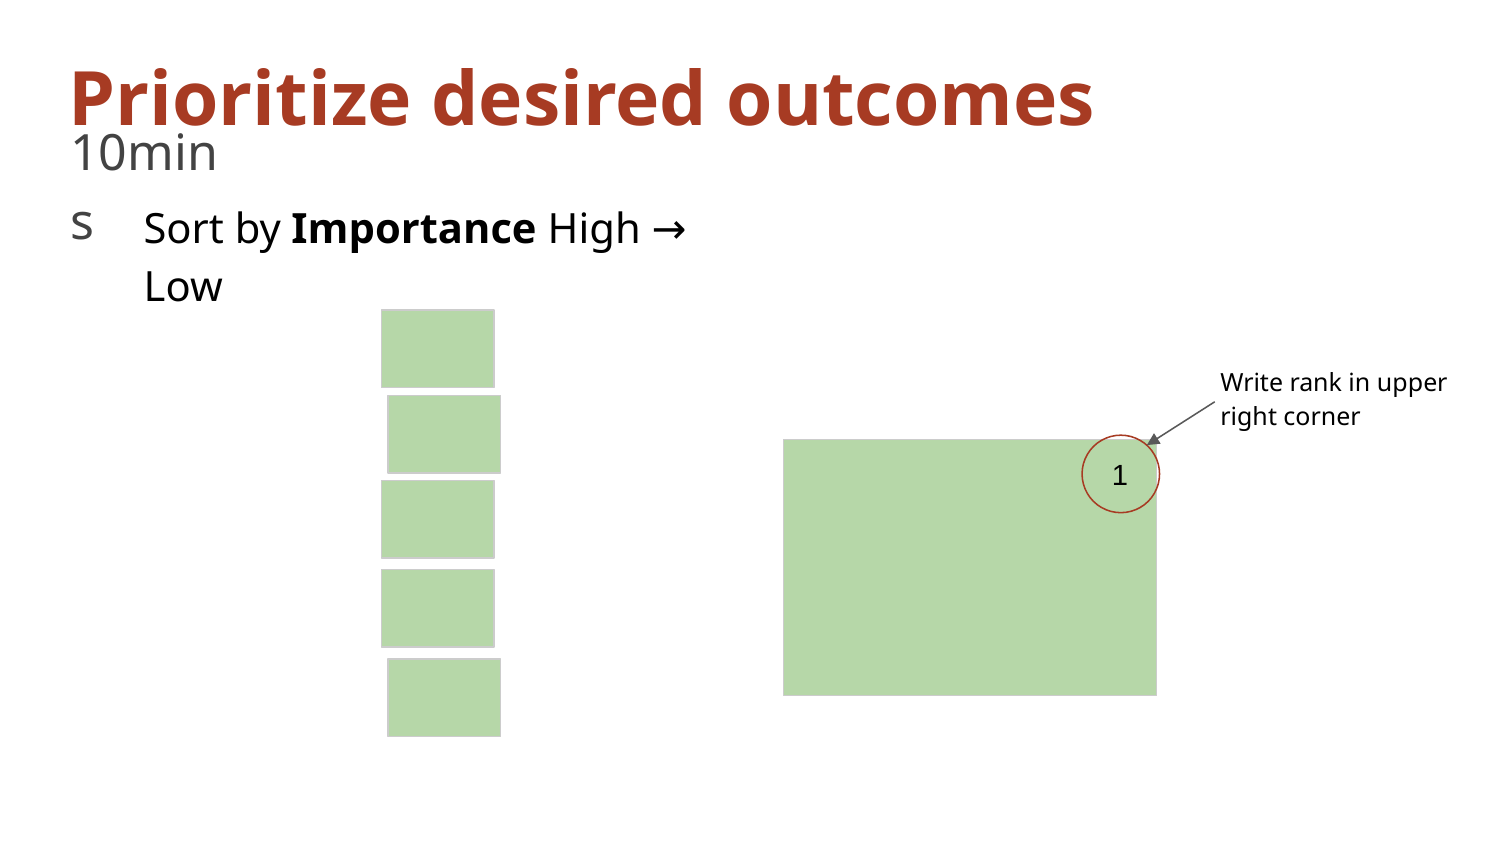

Prioritize desired outcomes
10mins
Sort by Importance High → Low
Write rank in upper
right corner
1